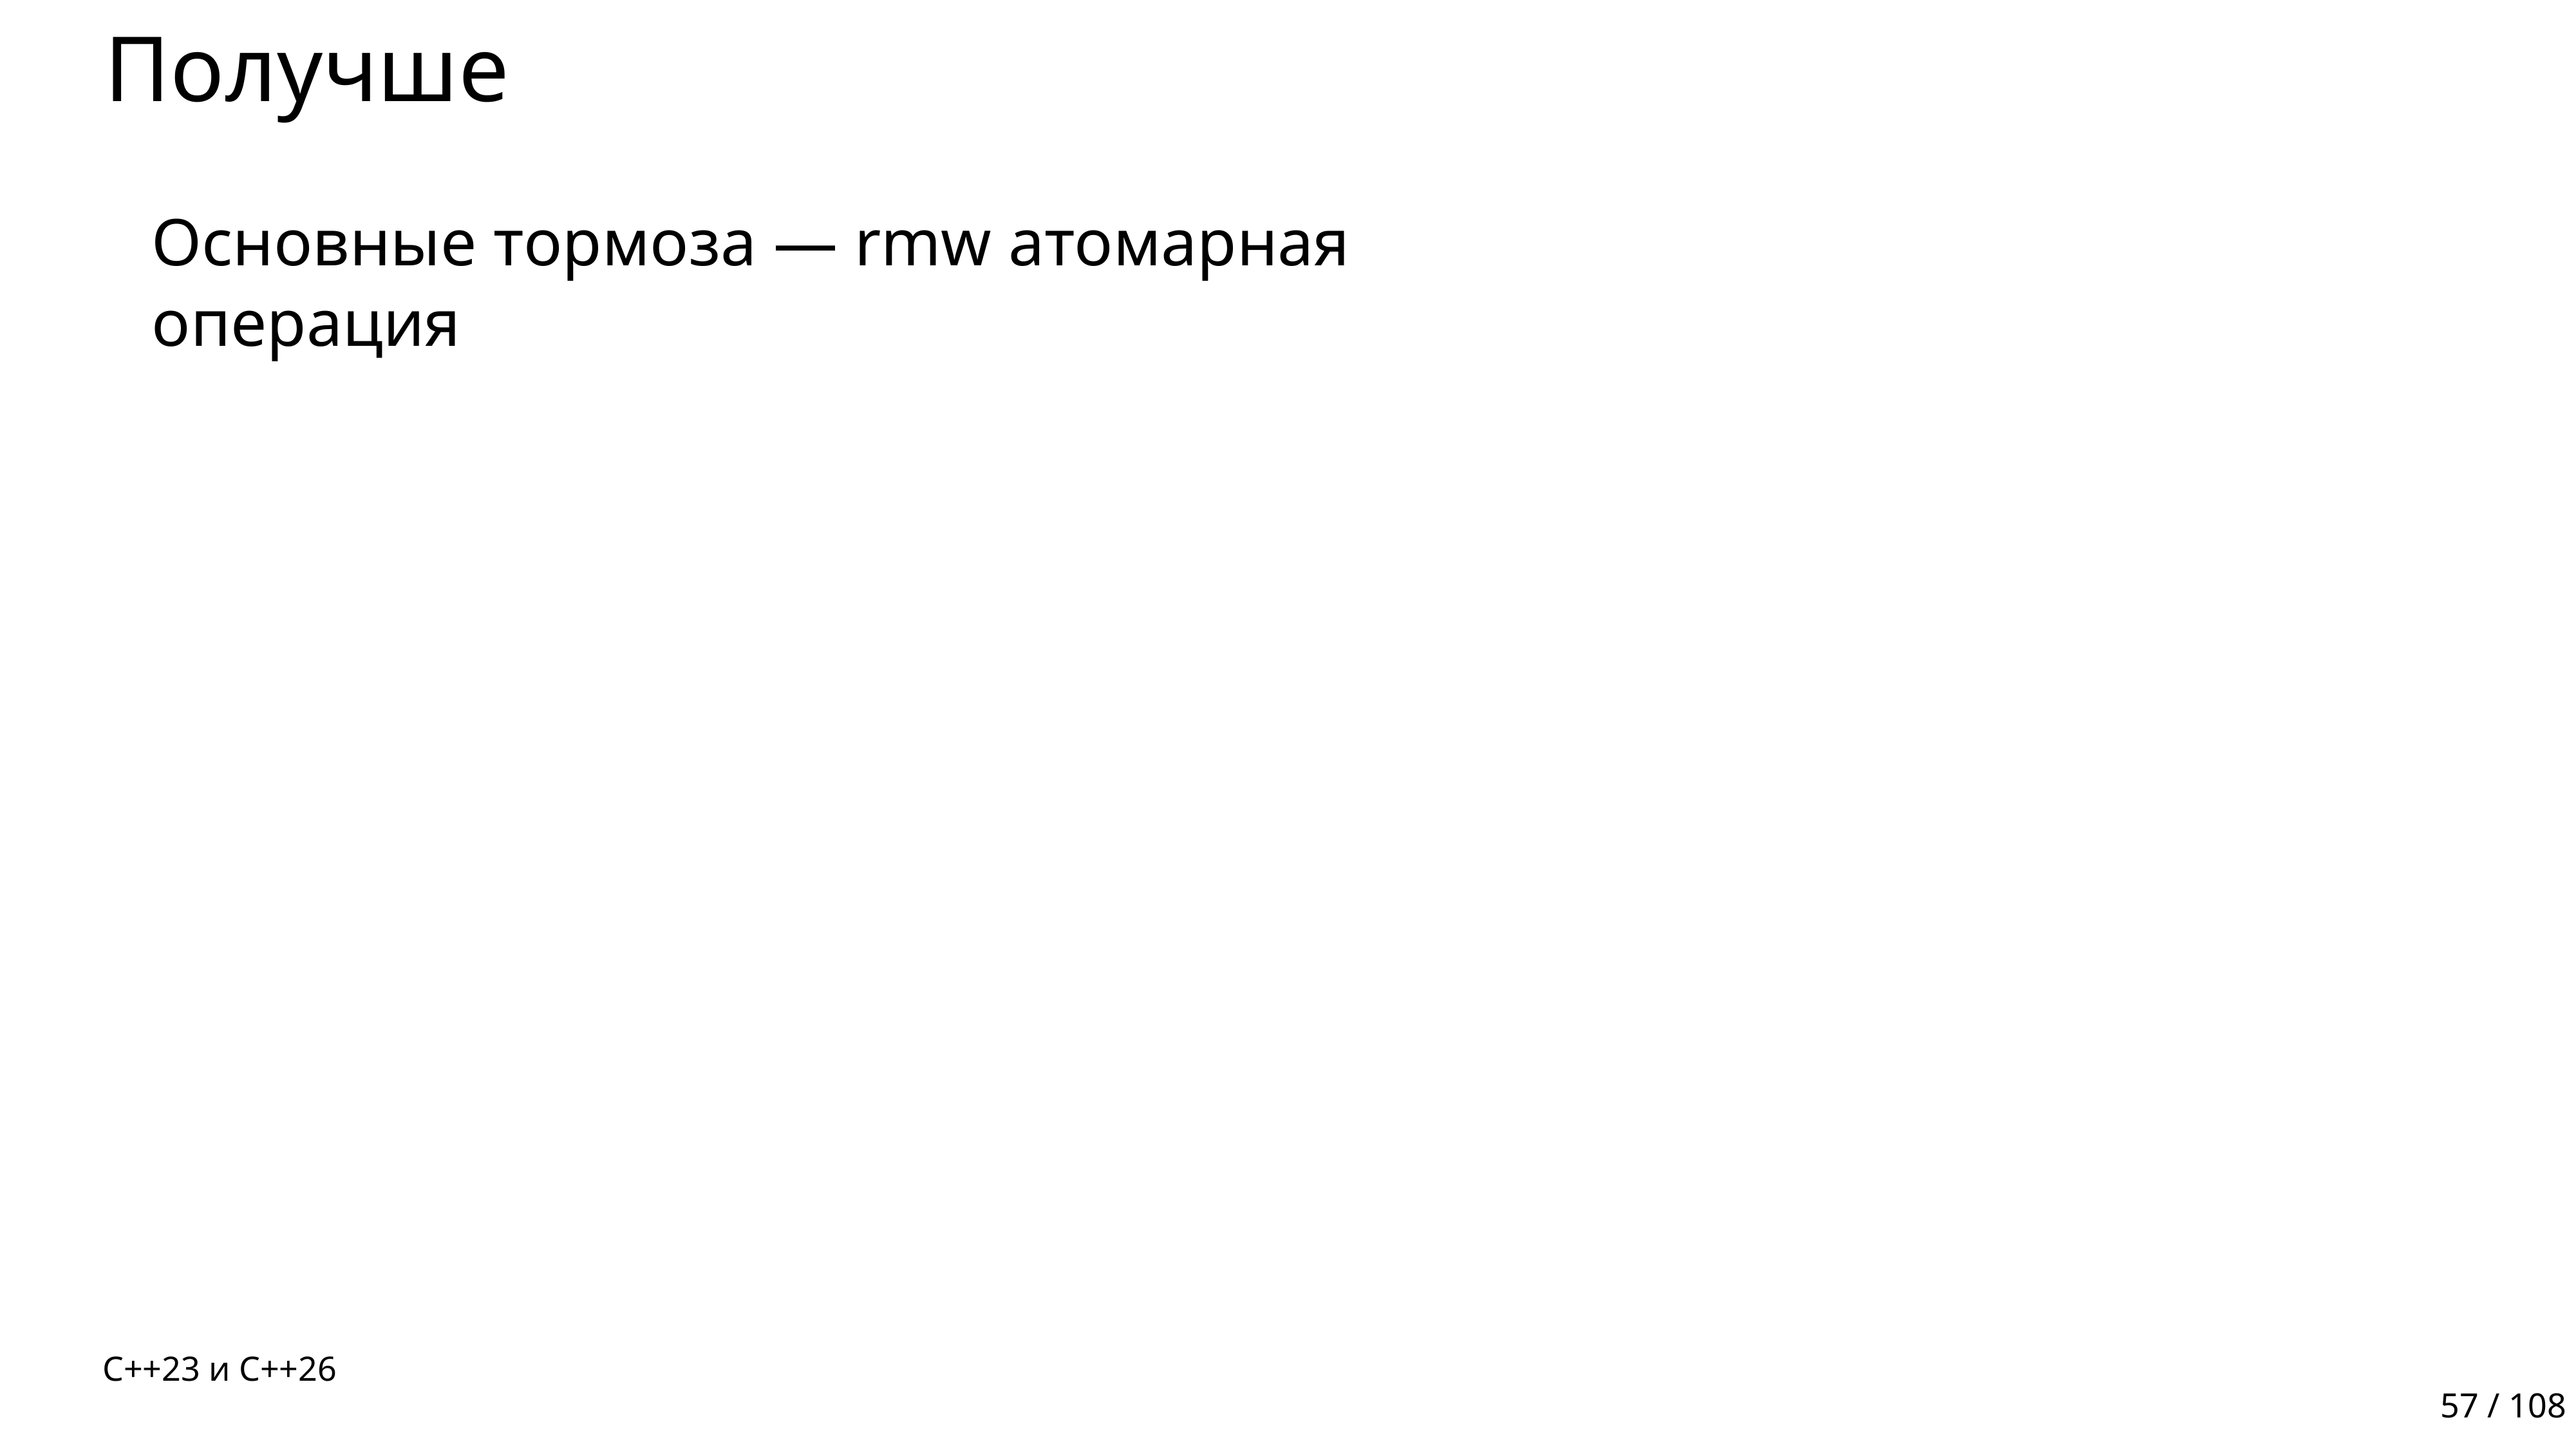

Получше
# Основные тормоза — rmw атомарная операция
C++23 и C++26